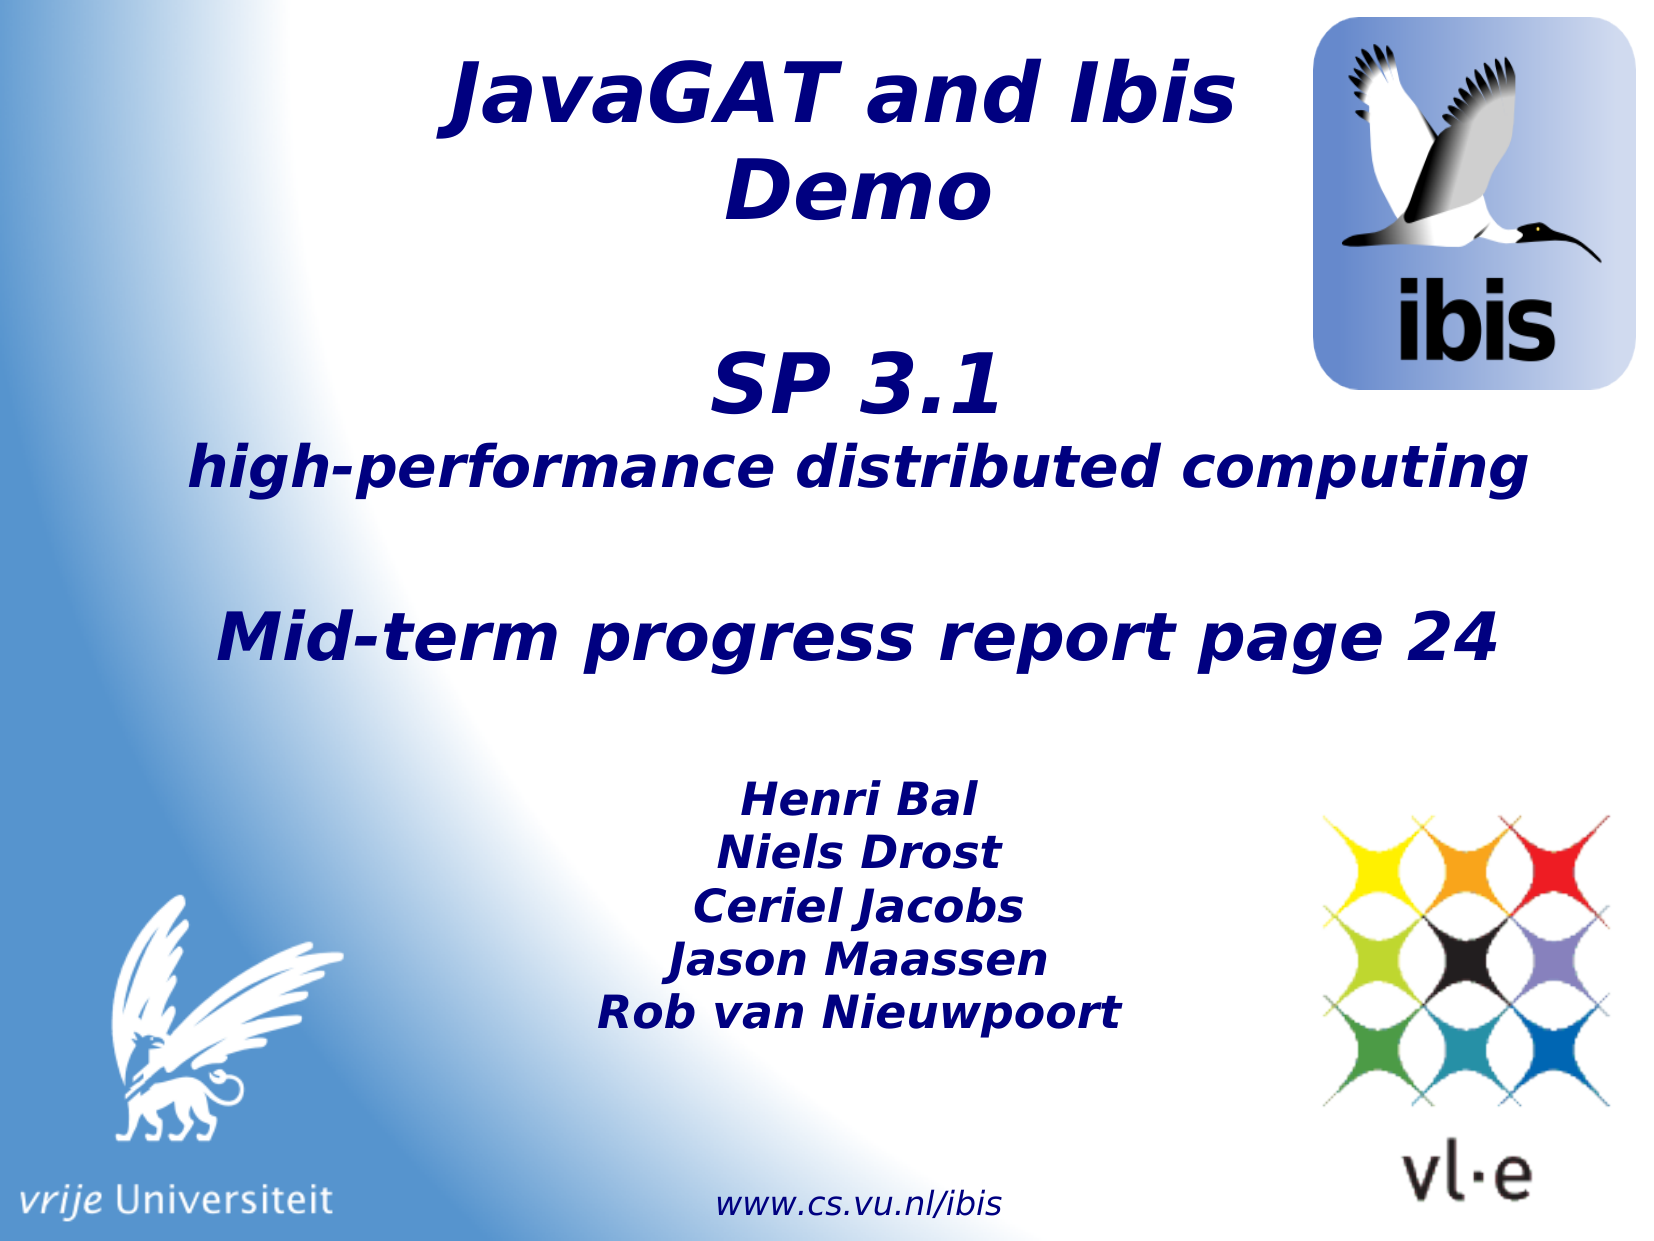

# JavaGAT and Ibis Demo SP 3.1 high-performance distributed computing Mid-term progress report page 24 Henri Bal Niels Drost Ceriel Jacobs Jason Maassen Rob van Nieuwpoort www.cs.vu.nl/ibis